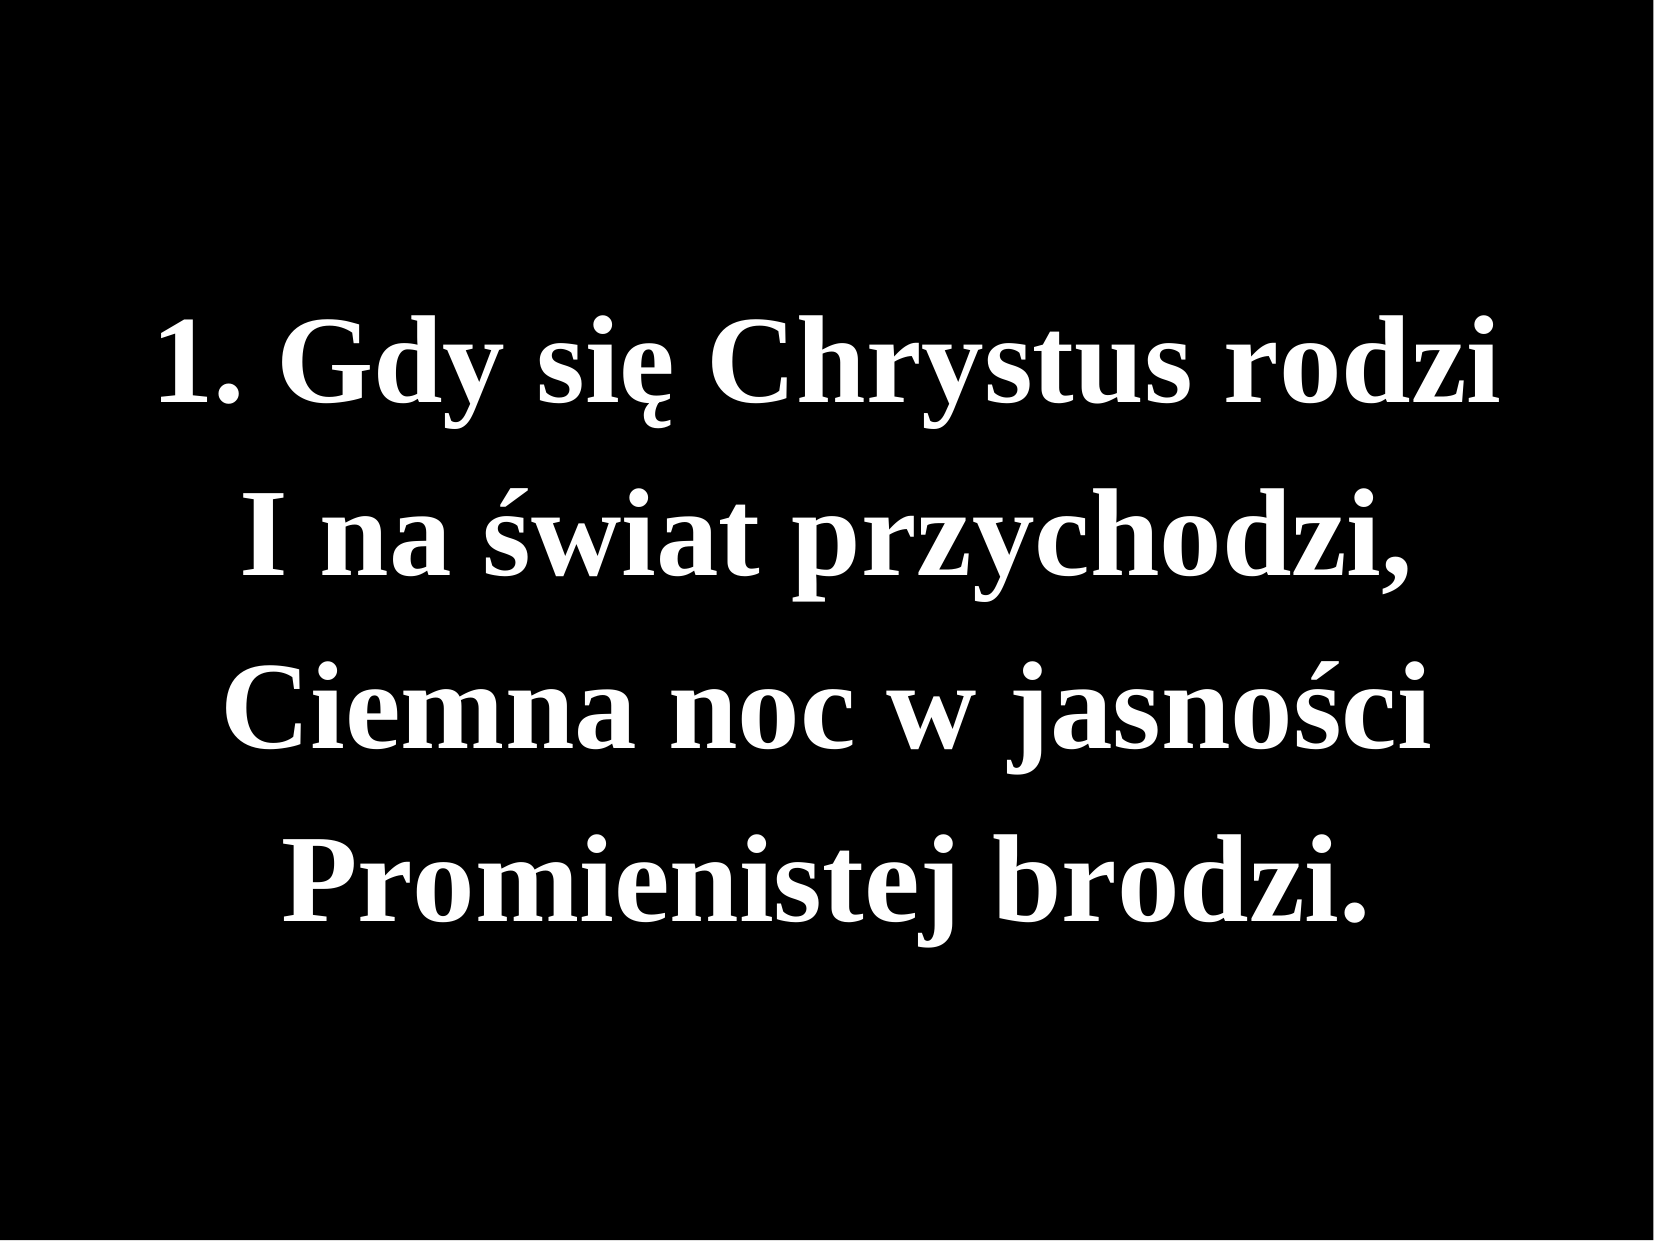

# 1. Gdy się Chrystus rodzi ppp I na świat przychodzi, ppp Ciemna noc w jasności ppp Promienistej brodzi.